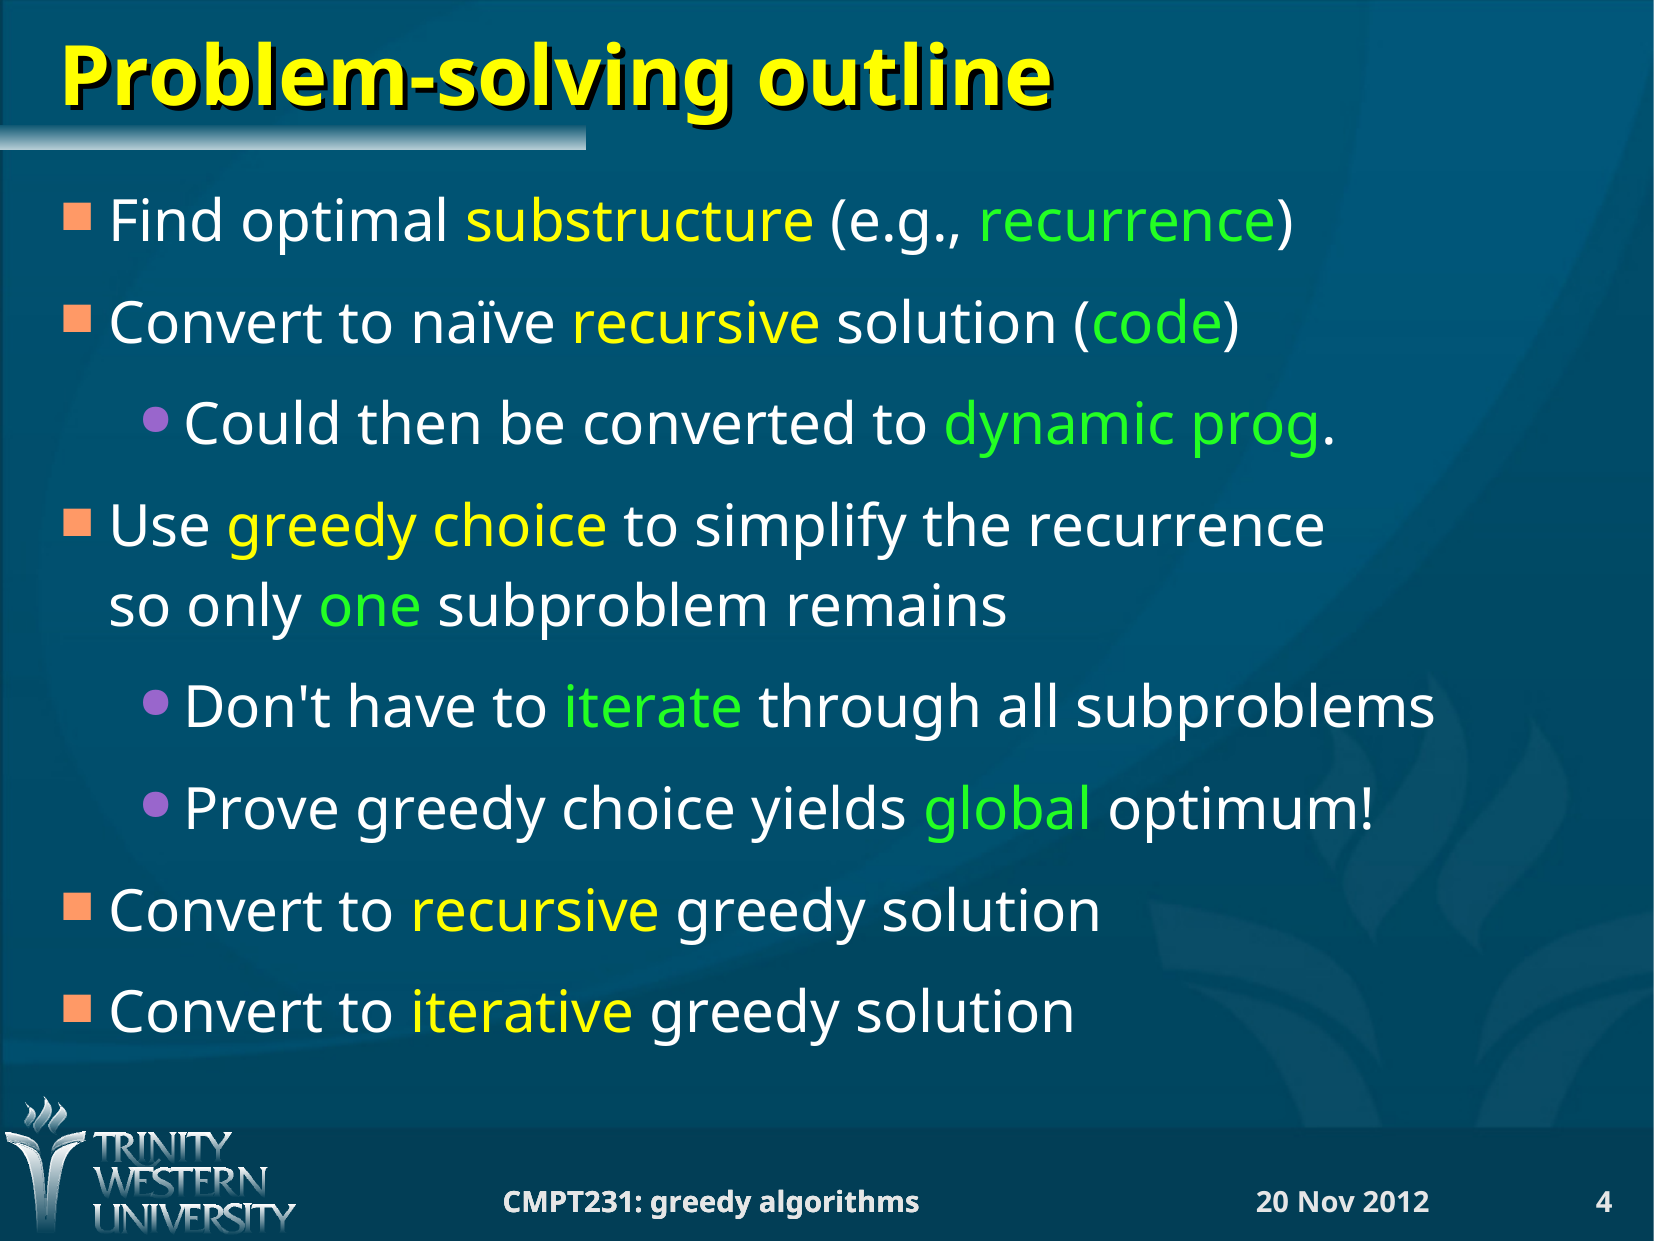

# Problem-solving outline
Find optimal substructure (e.g., recurrence)
Convert to naïve recursive solution (code)
Could then be converted to dynamic prog.
Use greedy choice to simplify the recurrence
so only one subproblem remains
Don't have to iterate through all subproblems
Prove greedy choice yields global optimum!
Convert to recursive greedy solution
Convert to iterative greedy solution
CMPT231: greedy algorithms
20 Nov 2012
4